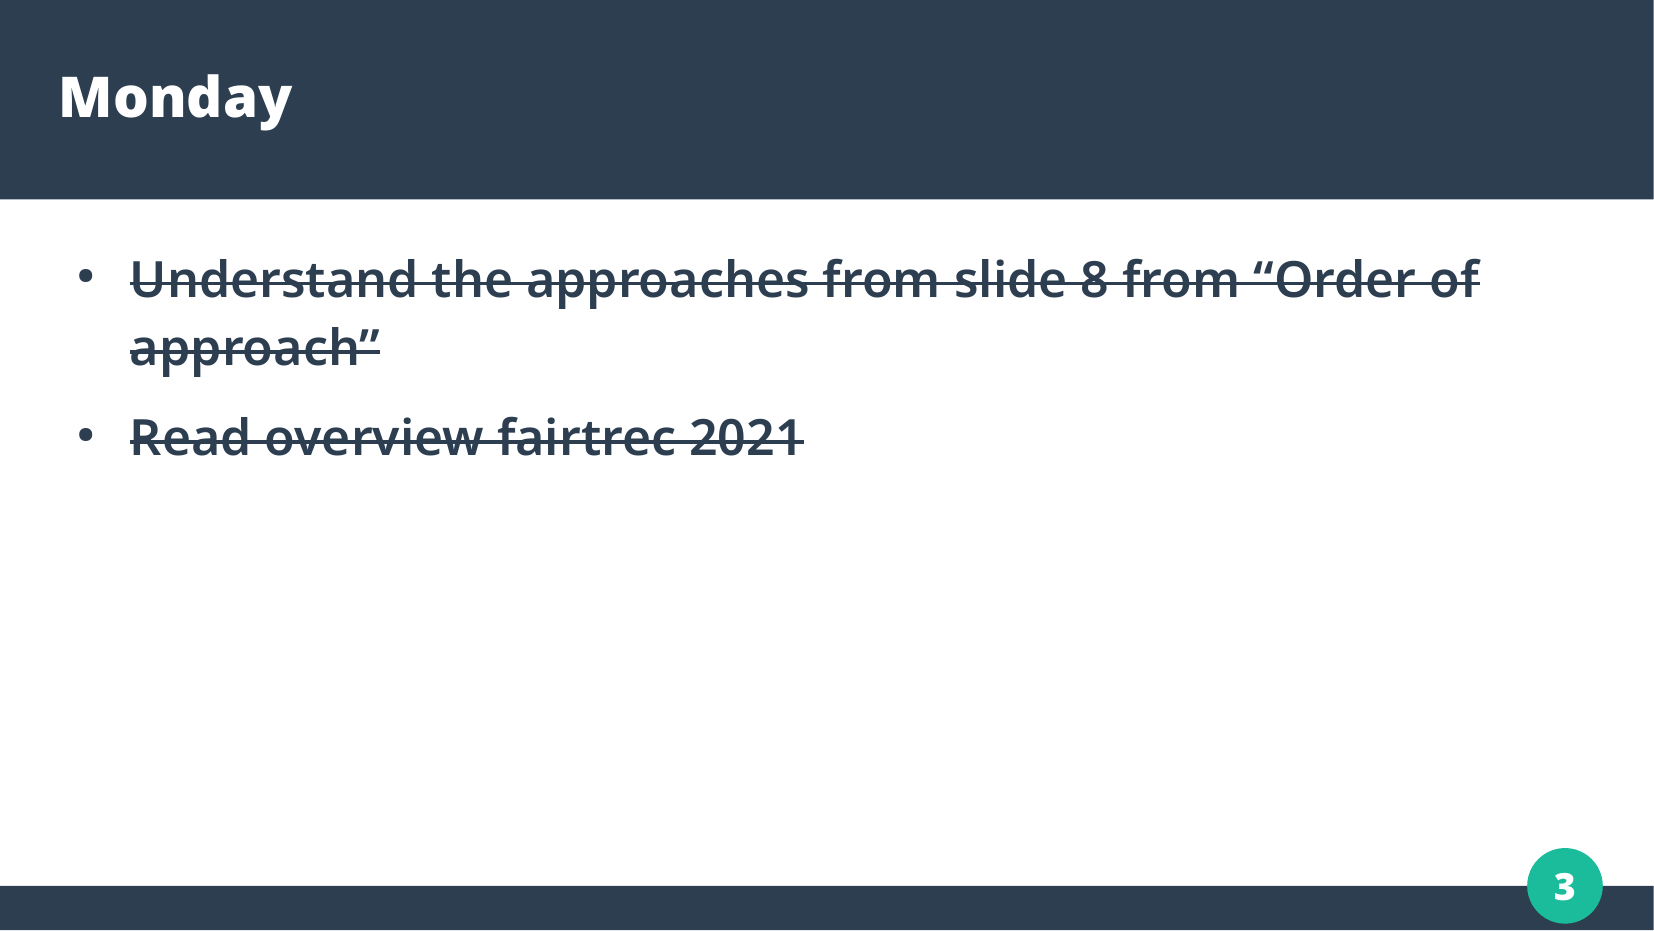

# Monday
Understand the approaches from slide 8 from “Order of approach”
Read overview fairtrec 2021